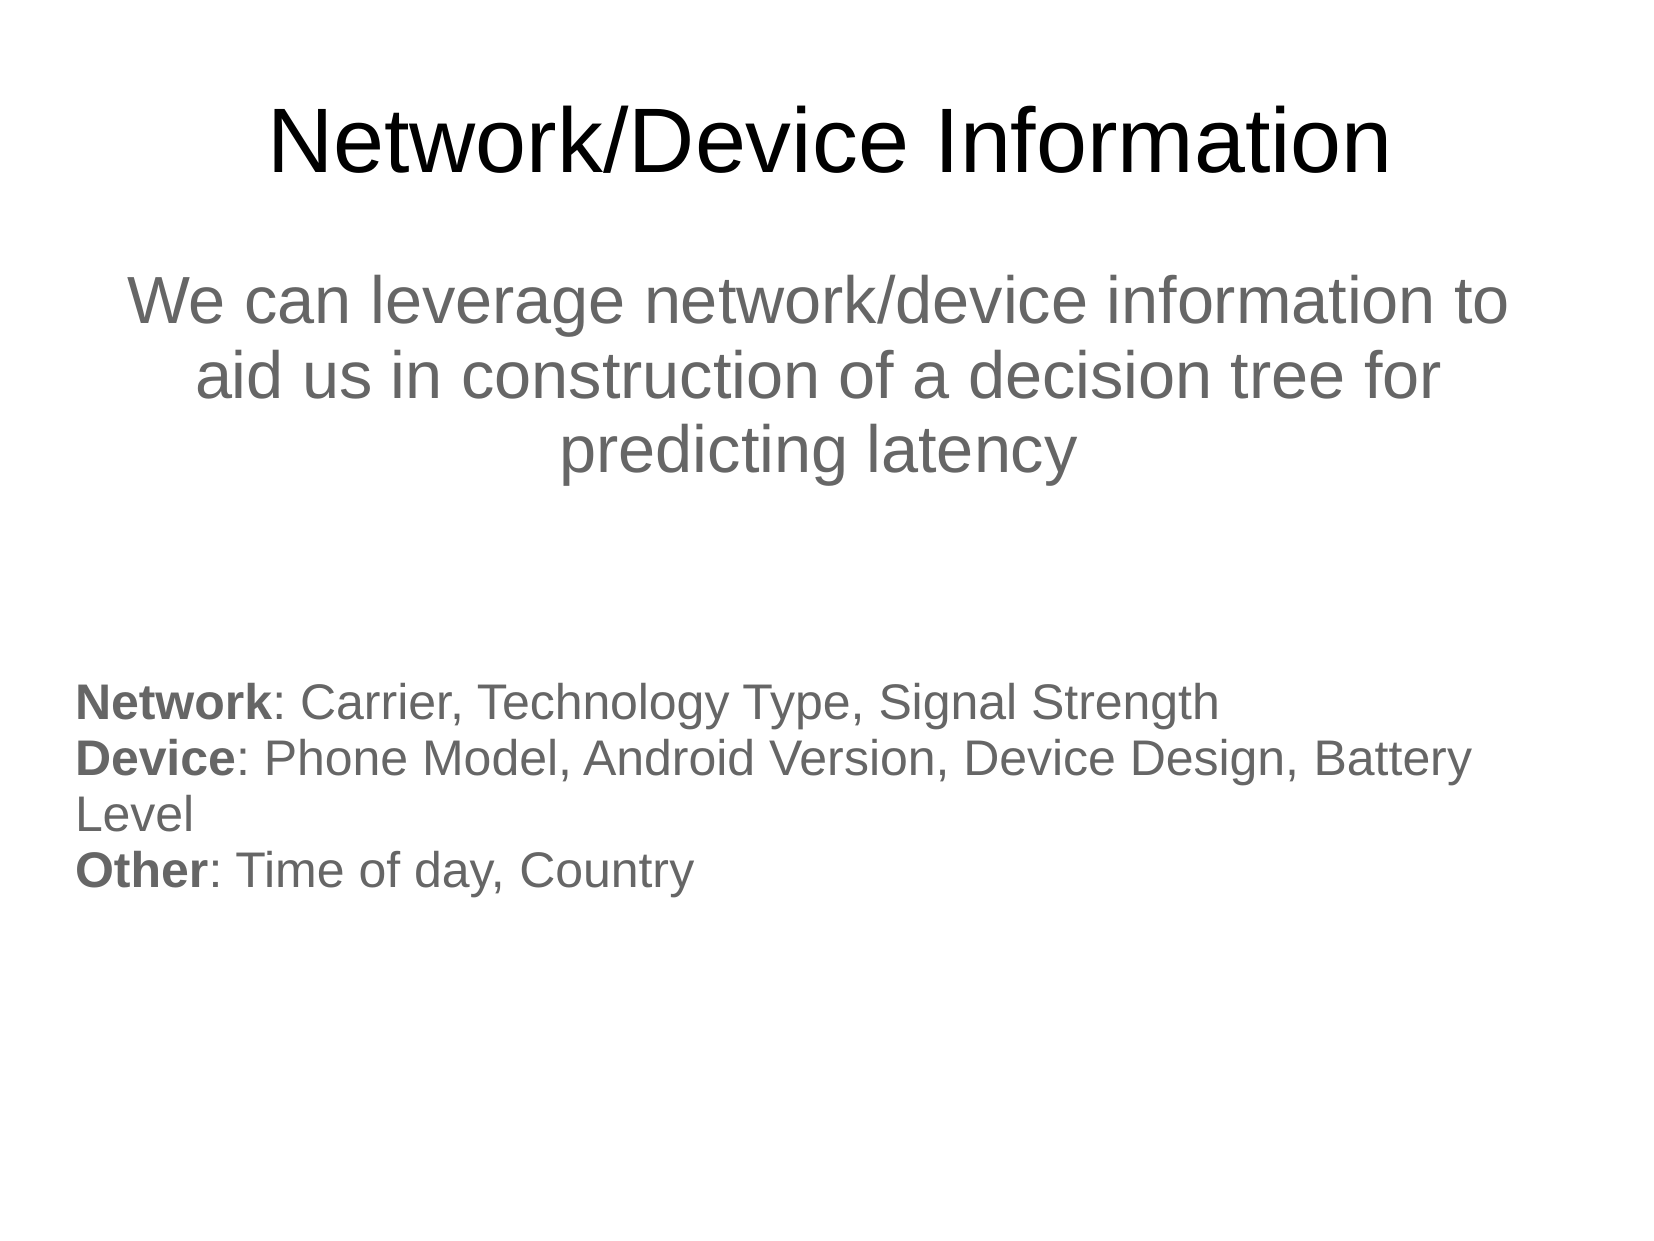

# Network/Device Information
We can leverage network/device information to aid us in construction of a decision tree for predicting latency
Network: Carrier, Technology Type, Signal Strength
Device: Phone Model, Android Version, Device Design, Battery Level
Other: Time of day, Country